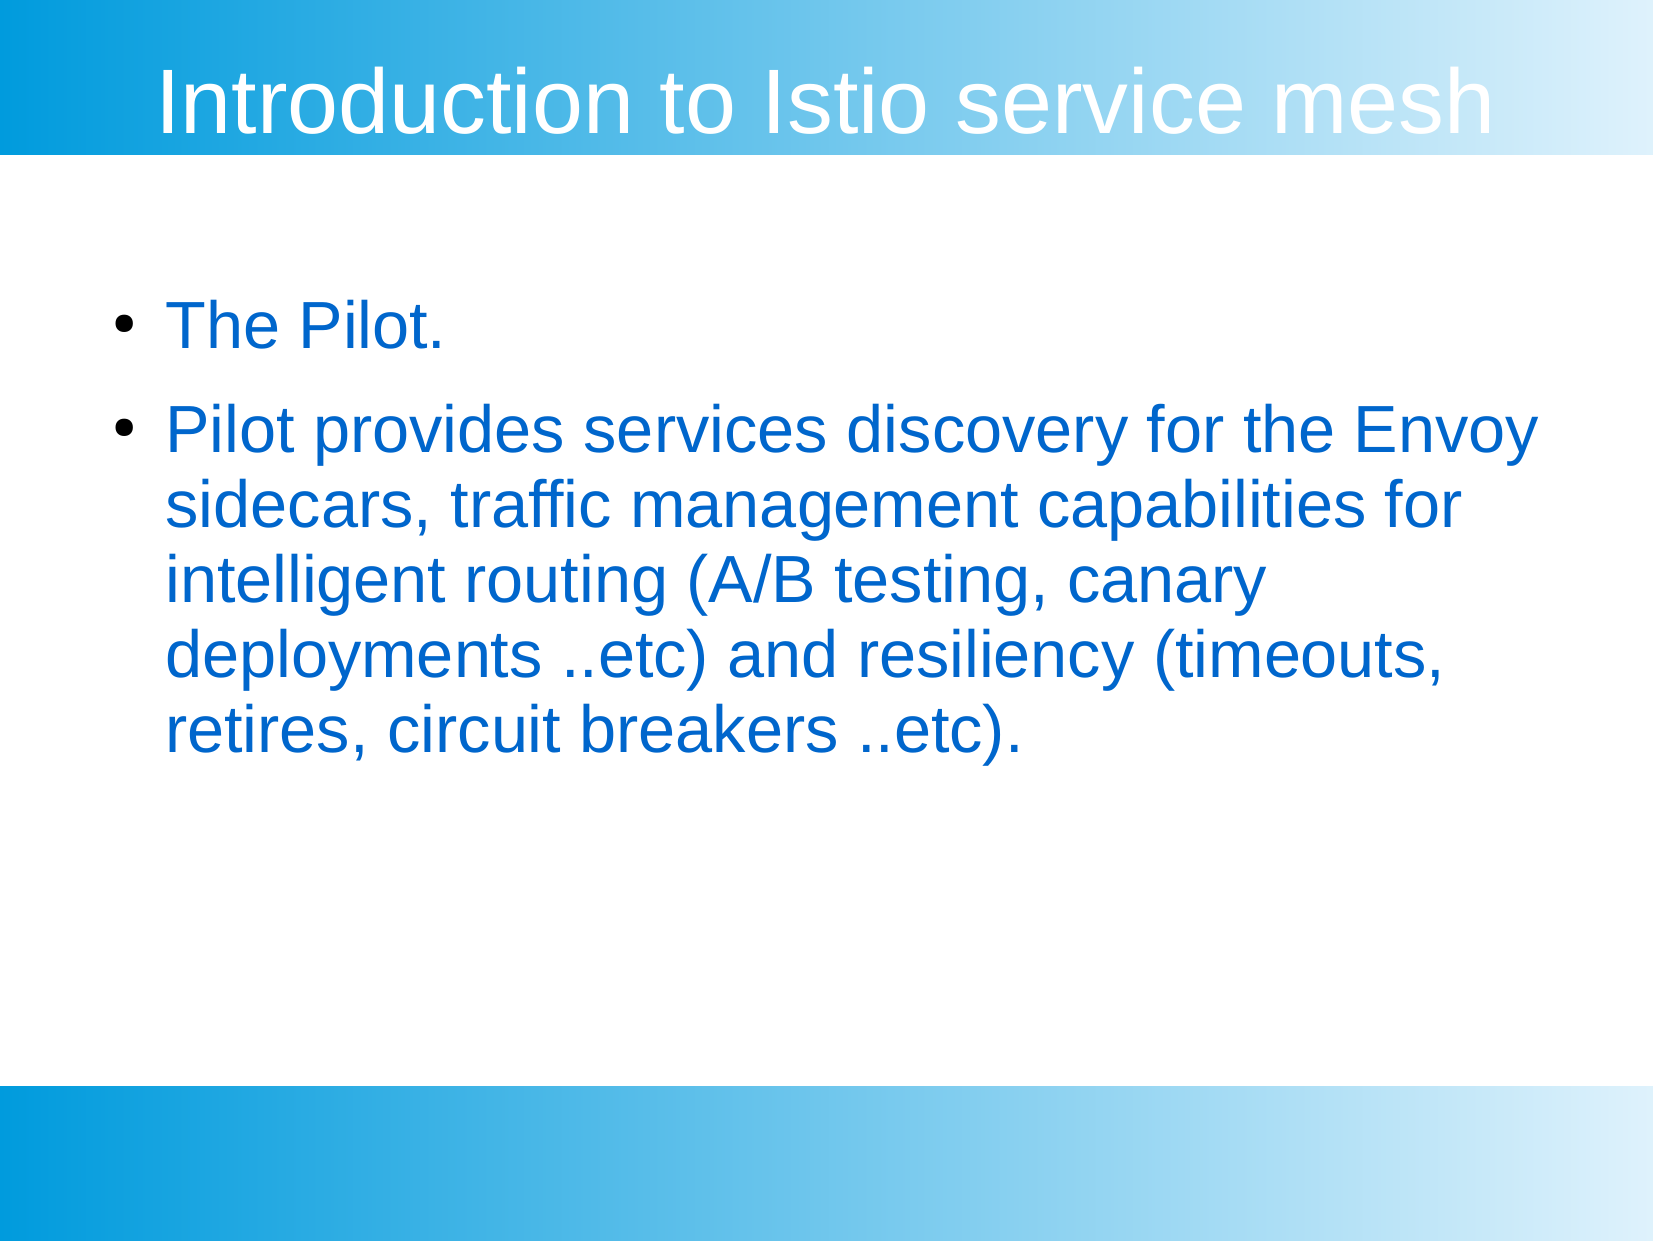

# Introduction to Istio service mesh
The Pilot.
Pilot provides services discovery for the Envoy sidecars, traffic management capabilities for intelligent routing (A/B testing, canary deployments ..etc) and resiliency (timeouts, retires, circuit breakers ..etc).